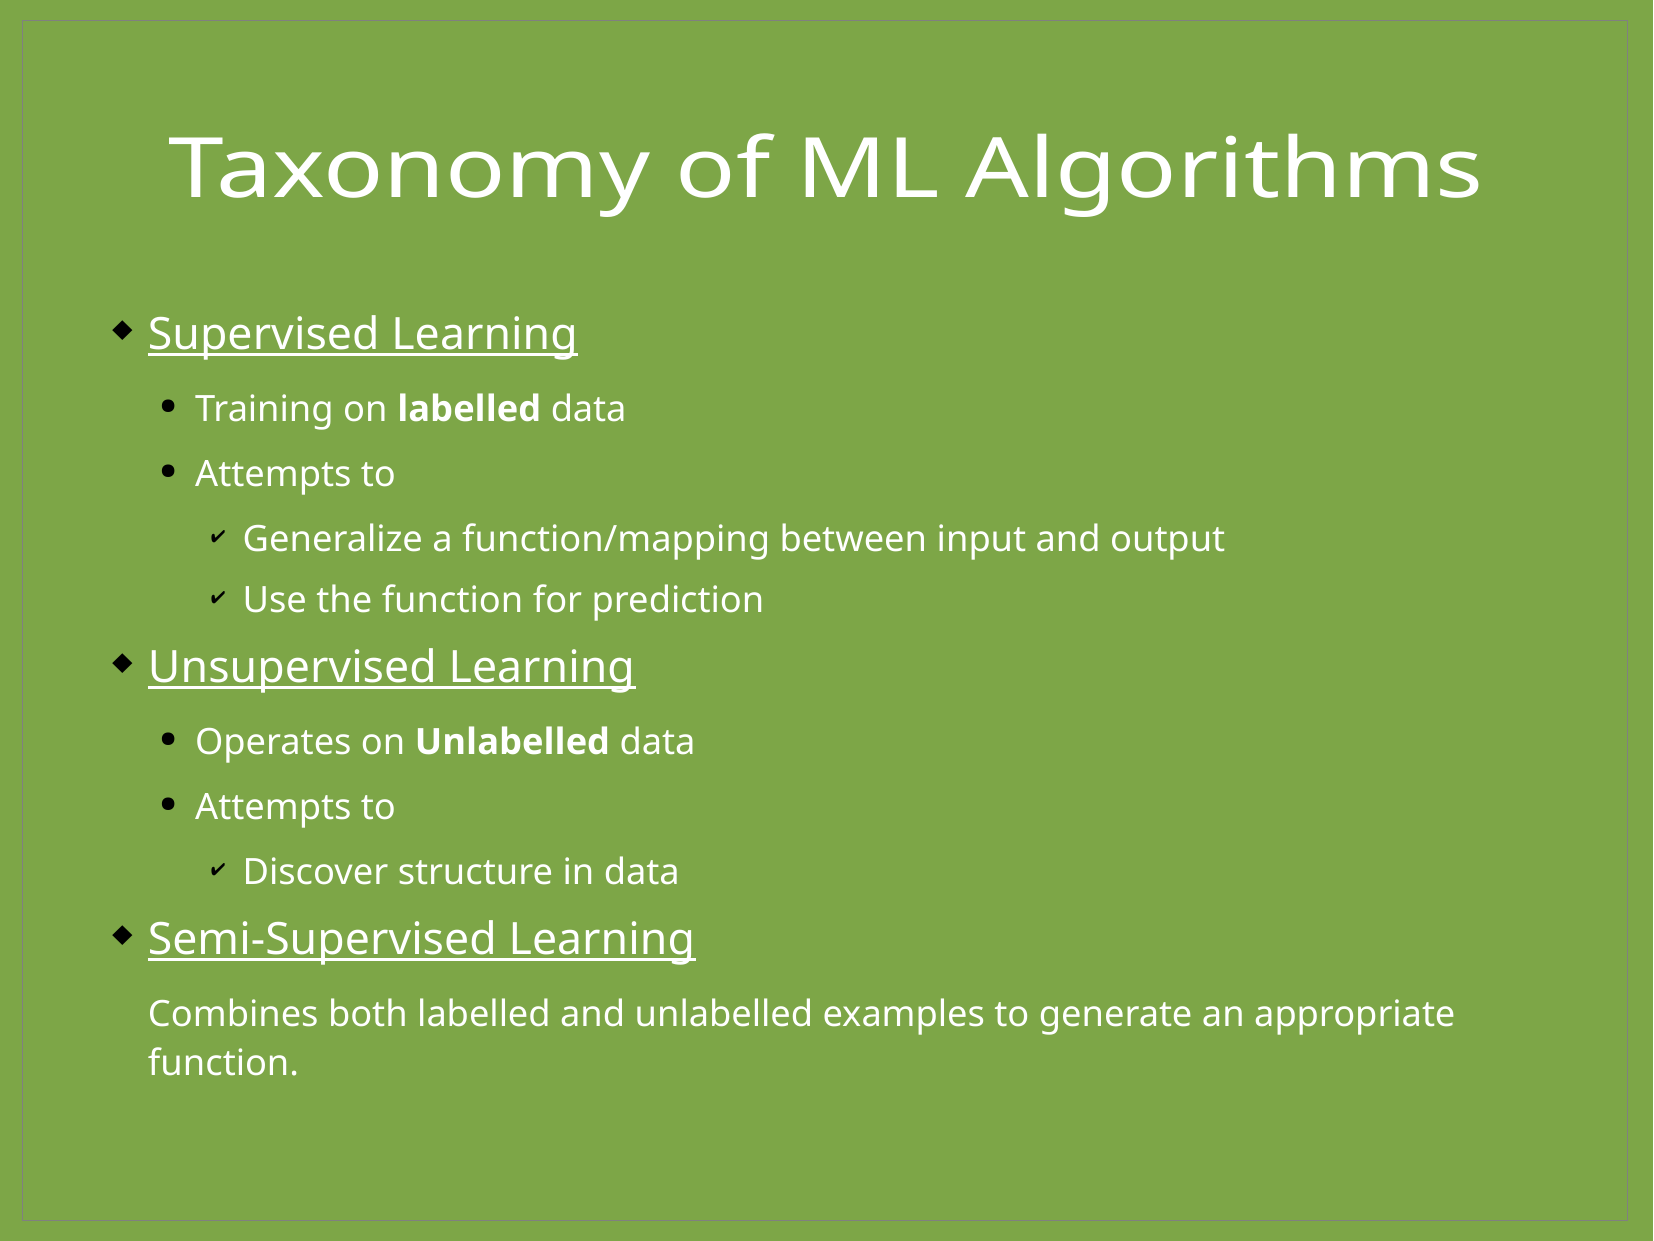

# Taxonomy of ML Algorithms
Supervised Learning
Training on labelled data
Attempts to
Generalize a function/mapping between input and output
Use the function for prediction
Unsupervised Learning
Operates on Unlabelled data
Attempts to
Discover structure in data
Semi-Supervised Learning
Combines both labelled and unlabelled examples to generate an appropriate function.